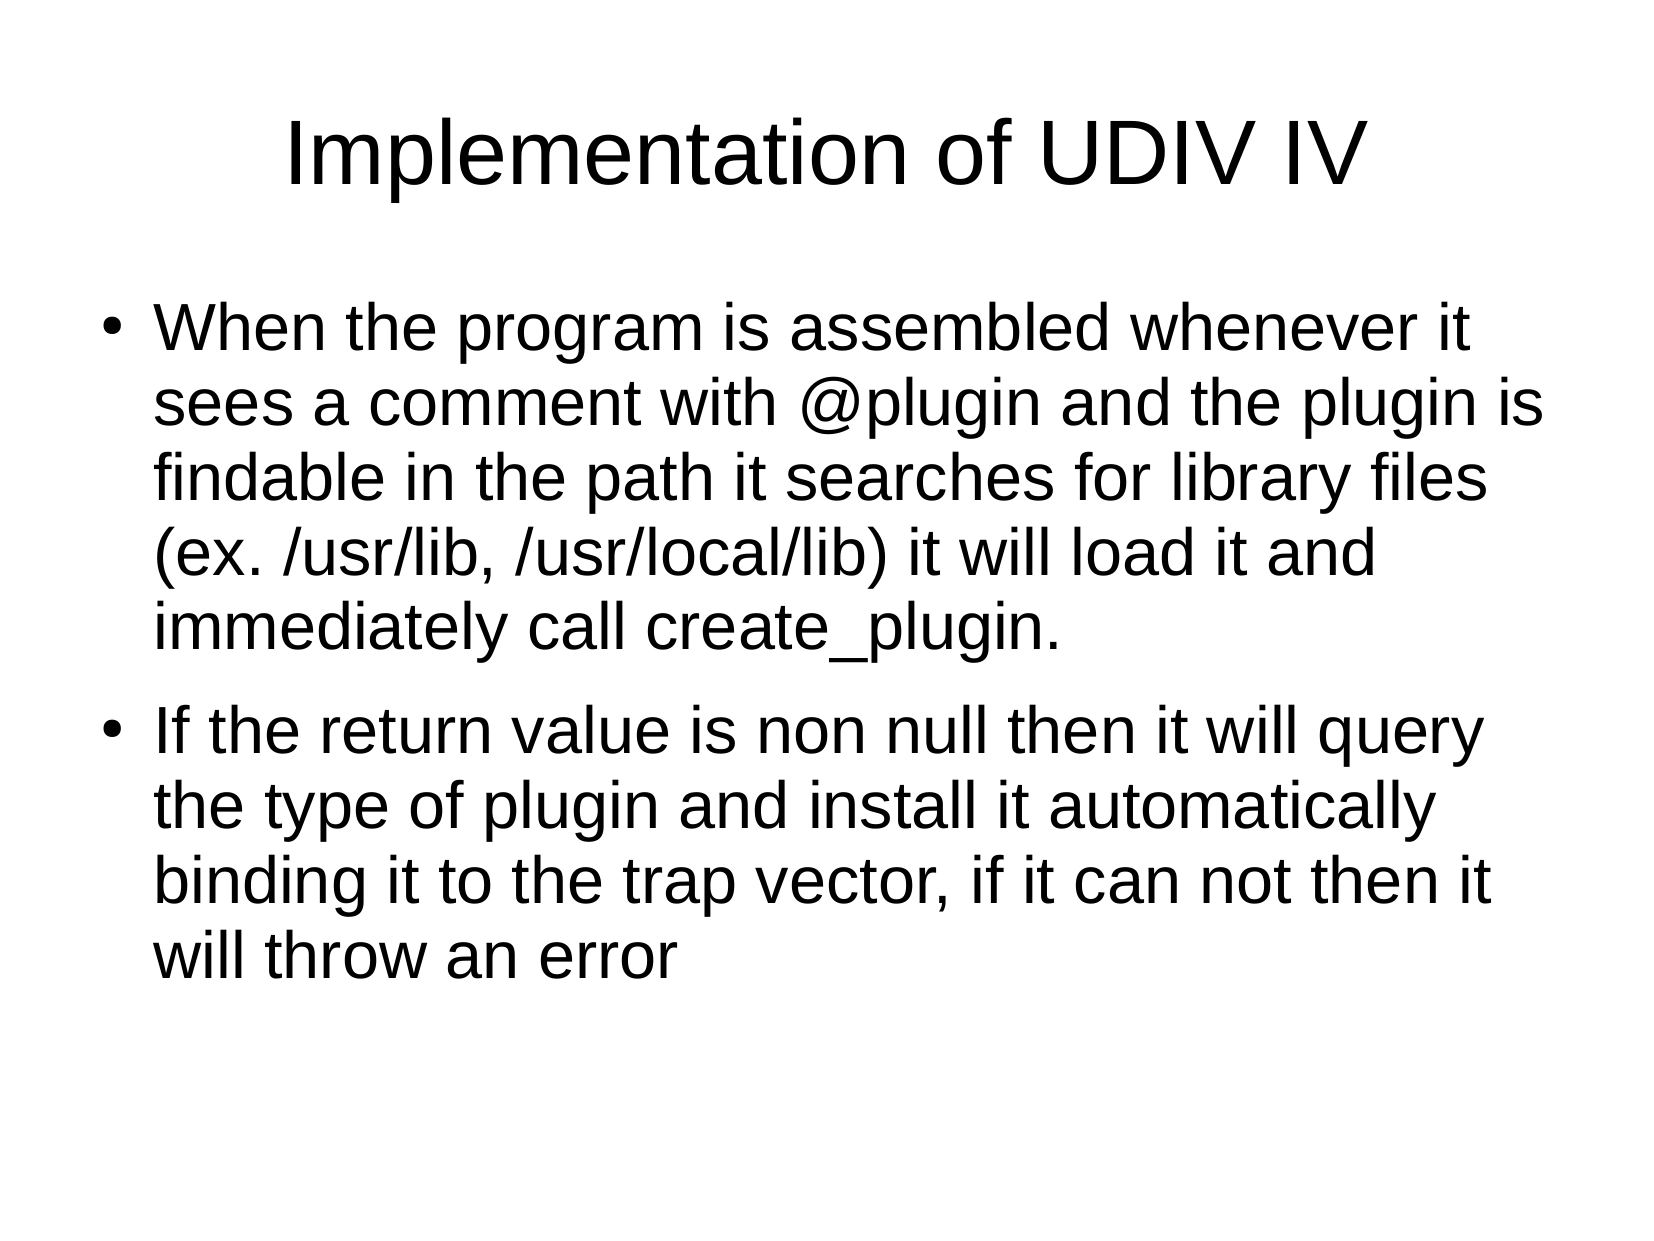

# Implementation of UDIV IV
When the program is assembled whenever it sees a comment with @plugin and the plugin is findable in the path it searches for library files (ex. /usr/lib, /usr/local/lib) it will load it and immediately call create_plugin.
If the return value is non null then it will query the type of plugin and install it automatically binding it to the trap vector, if it can not then it will throw an error